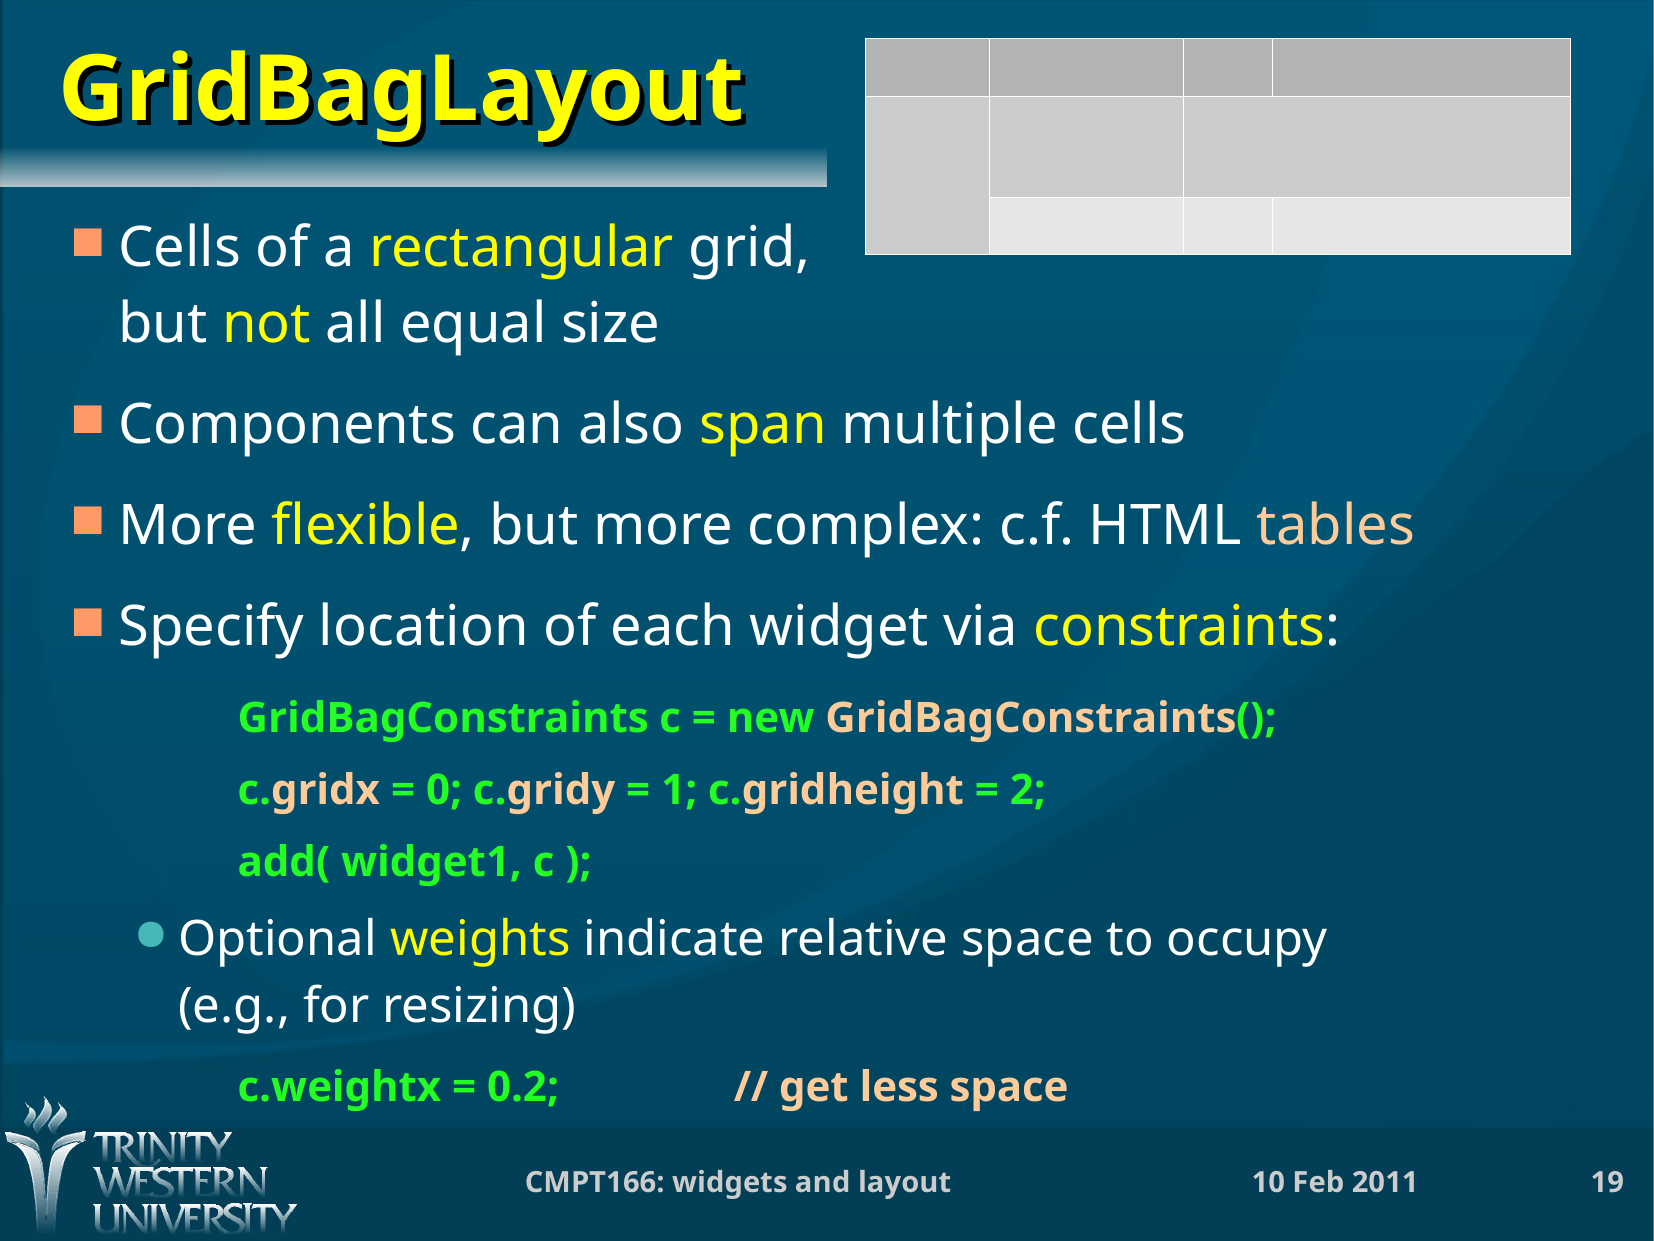

# GridBagLayout
| | | | |
| --- | --- | --- | --- |
| | | | |
| | | | |
Cells of a rectangular grid,
but not all equal size
Components can also span multiple cells
More flexible, but more complex: c.f. HTML tables
Specify location of each widget via constraints:
GridBagConstraints c = new GridBagConstraints();
c.gridx = 0; c.gridy = 1; c.gridheight = 2;
add( widget1, c );
Optional weights indicate relative space to occupy
(e.g., for resizing)
c.weightx = 0.2;			// get less space
CMPT166: widgets and layout
10 Feb 2011
19